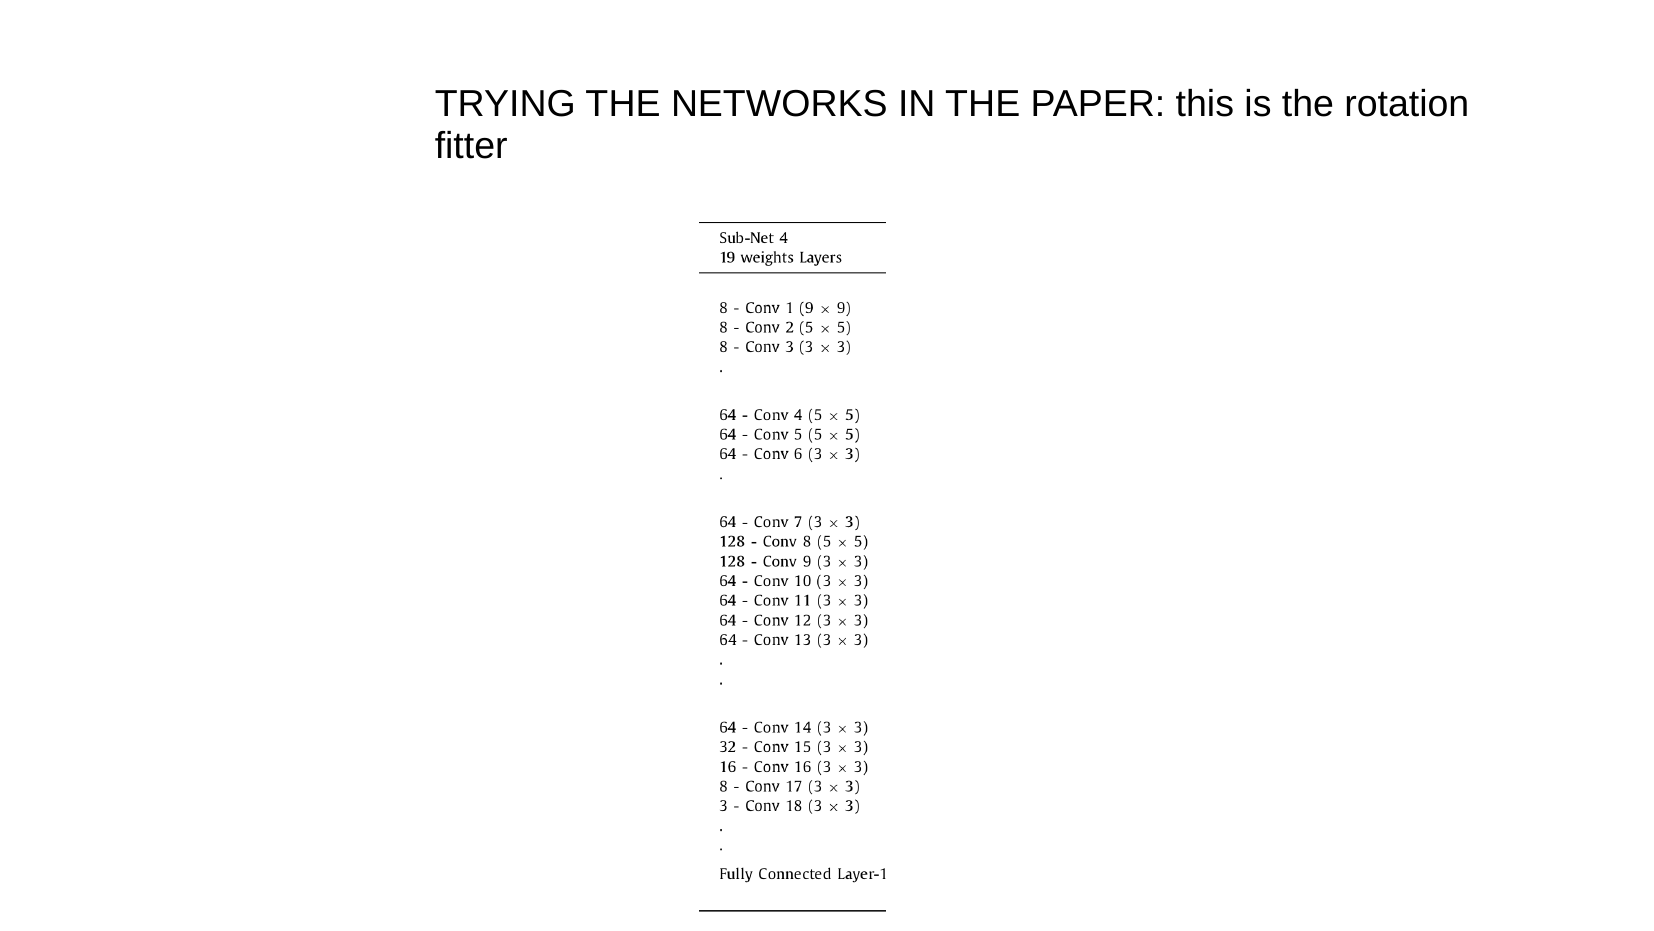

TRYING THE NETWORKS IN THE PAPER: this is the rotation fitter